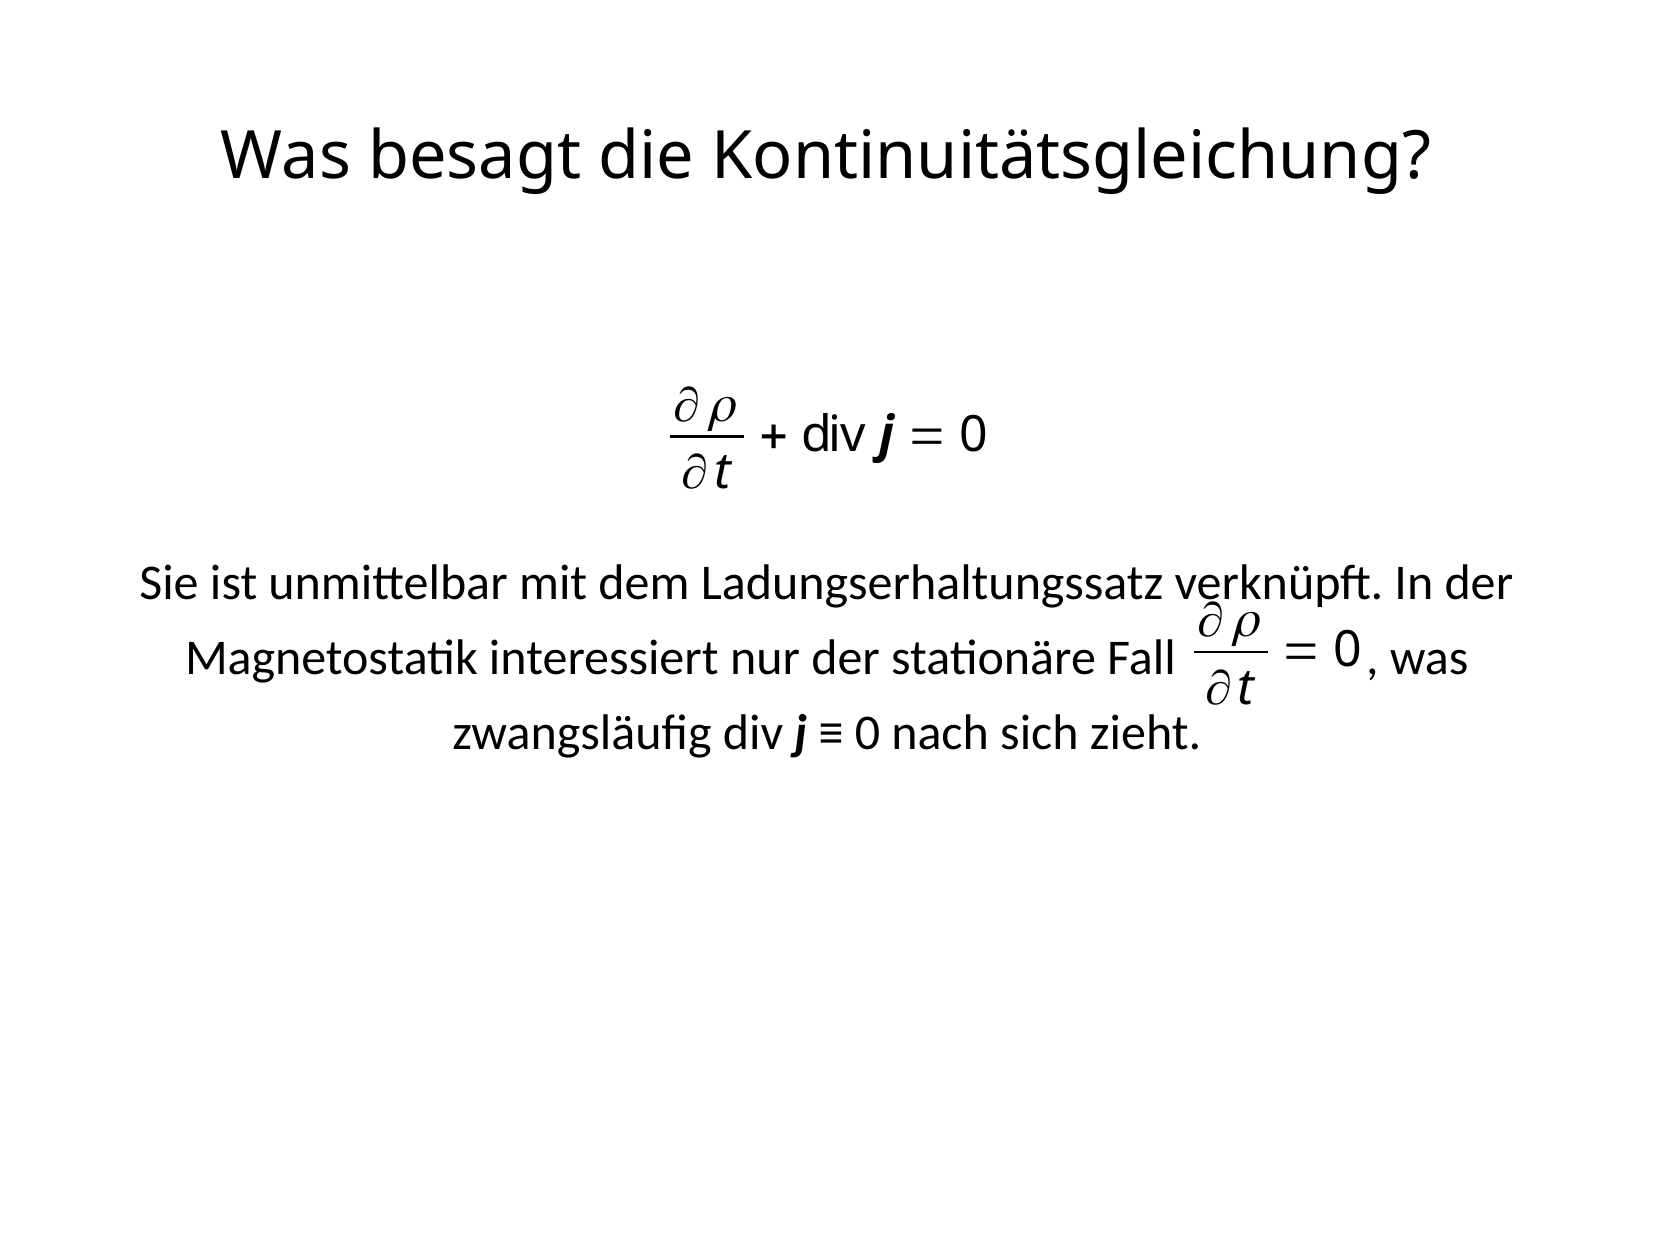

# Was besagt die Kontinuitätsgleichung?
Sie ist unmittelbar mit dem Ladungserhaltungssatz verknüpft. In der Magnetostatik interessiert nur der stationäre Fall			, was zwangsläufig div j ≡ 0 nach sich zieht.